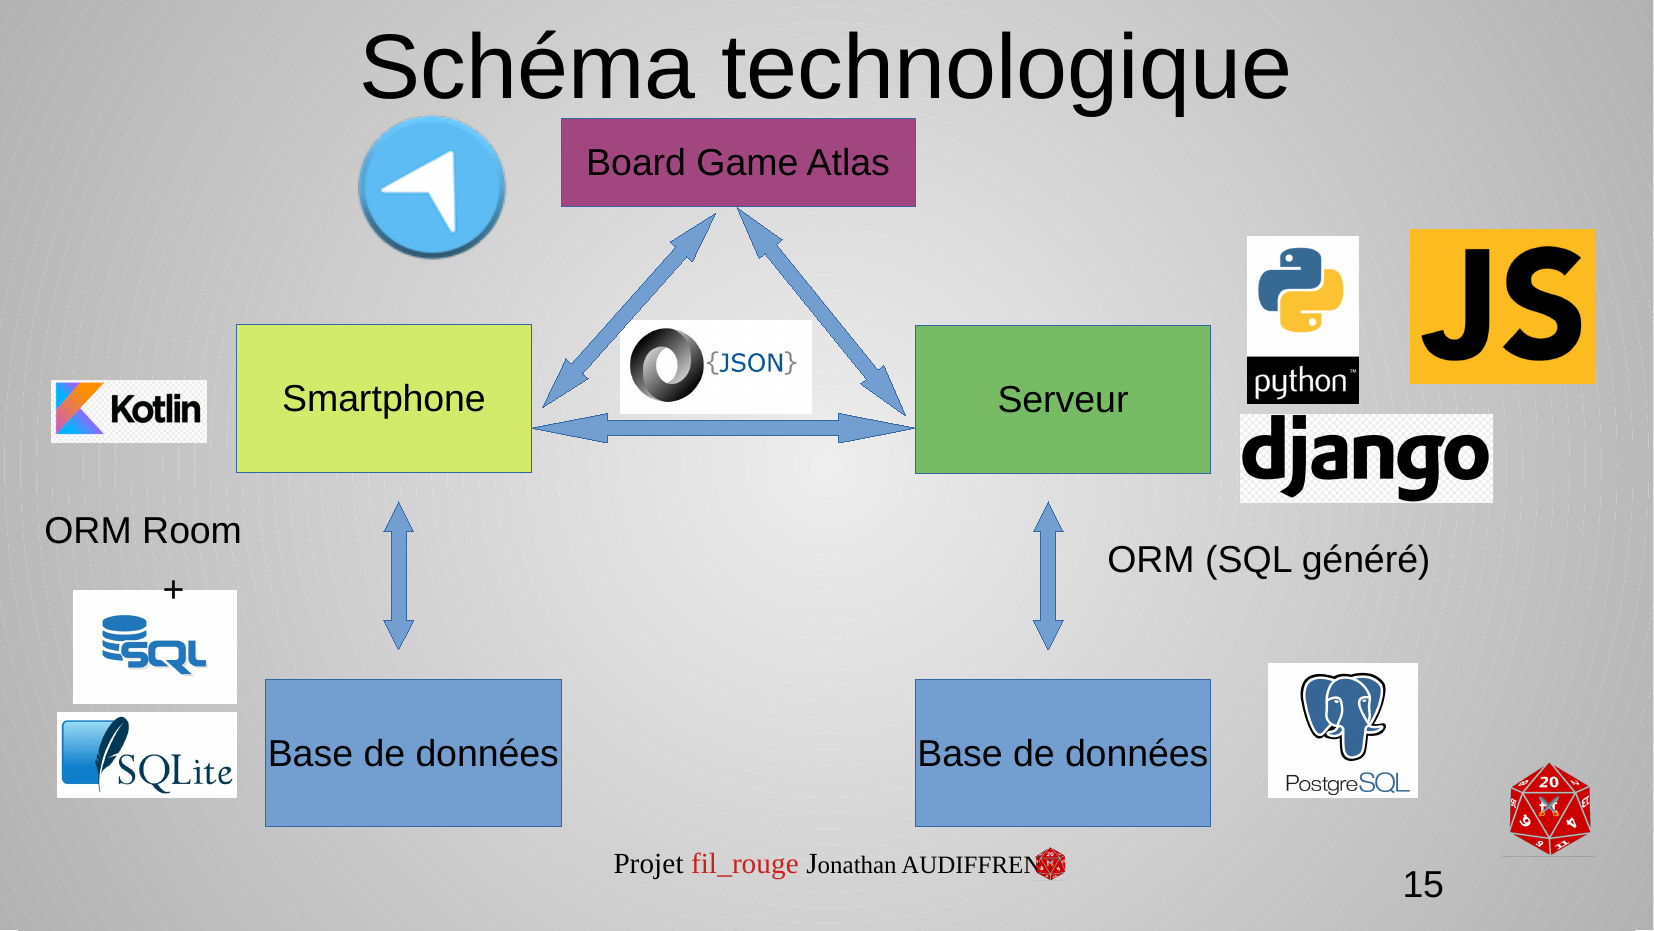

# Schéma technologique
Board Game Atlas
Smartphone
Serveur
ORM Room
ORM (SQL généré)
+
Base de données
Base de données